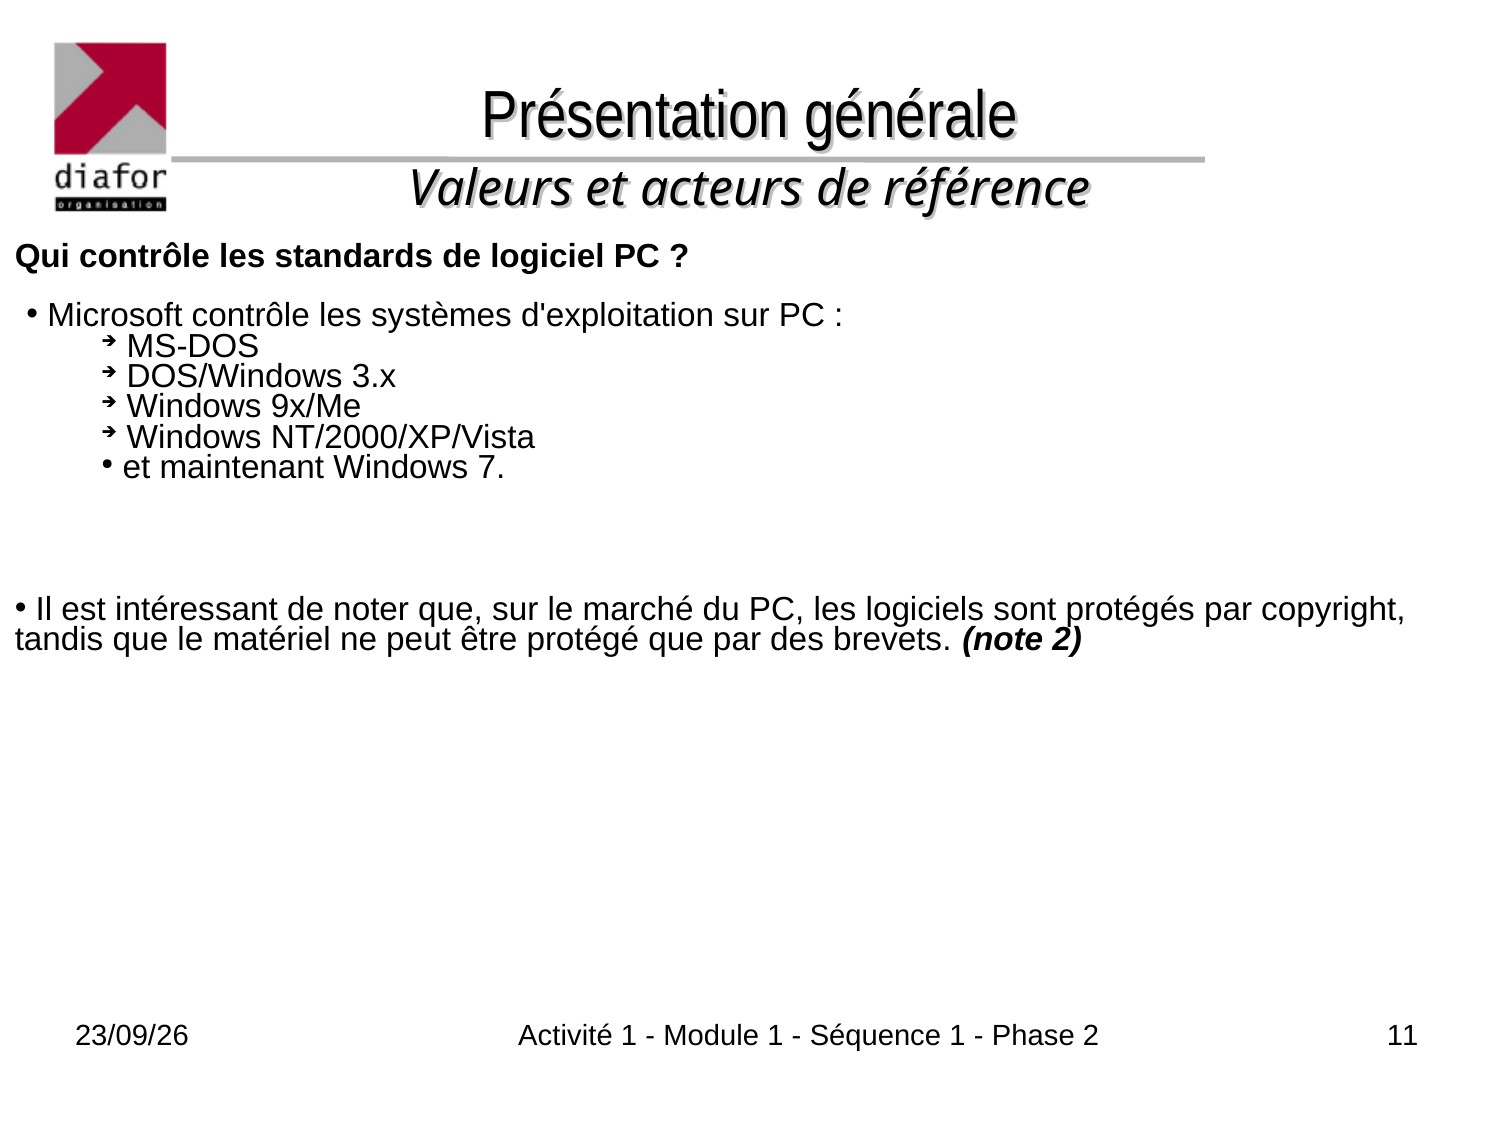

# Présentation générale Valeurs et acteurs de référence
Qui contrôle les standards de logiciel PC ?
 Microsoft contrôle les systèmes d'exploitation sur PC :
 MS-DOS
 DOS/Windows 3.x
 Windows 9x/Me
 Windows NT/2000/XP/Vista
 et maintenant Windows 7.
 Il est intéressant de noter que, sur le marché du PC, les logiciels sont protégés par copyright, tandis que le matériel ne peut être protégé que par des brevets. (note 2)
Activité 1 - Module 1 - Séquence 1 - Phase 2
11